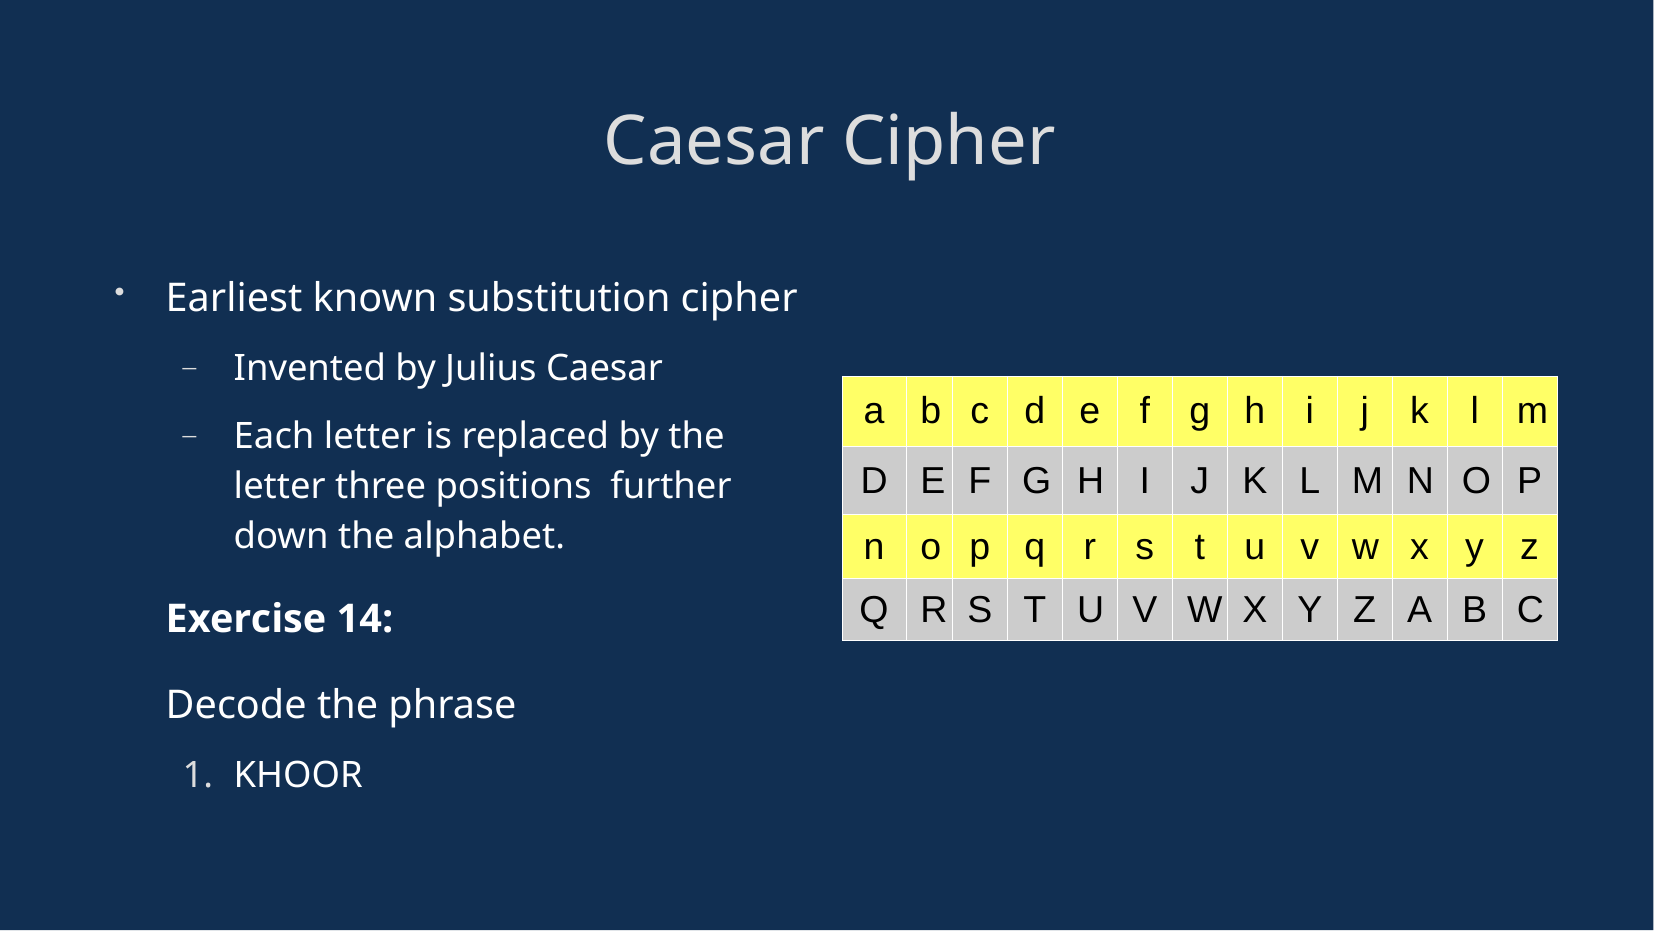

# Caesar Cipher
Earliest known substitution cipher
Invented by Julius Caesar
Each letter is replaced by the letter three positions further down the alphabet.
Exercise 14:
Decode the phrase
KHOOR
| a | b | c | d | e | f | g | h | i | j | k | l | m |
| --- | --- | --- | --- | --- | --- | --- | --- | --- | --- | --- | --- | --- |
| D | E | F | G | H | I | J | K | L | M | N | O | P |
| n | o | p | q | r | s | t | u | v | w | x | y | z |
| Q | R | S | T | U | V | W | X | Y | Z | A | B | C |